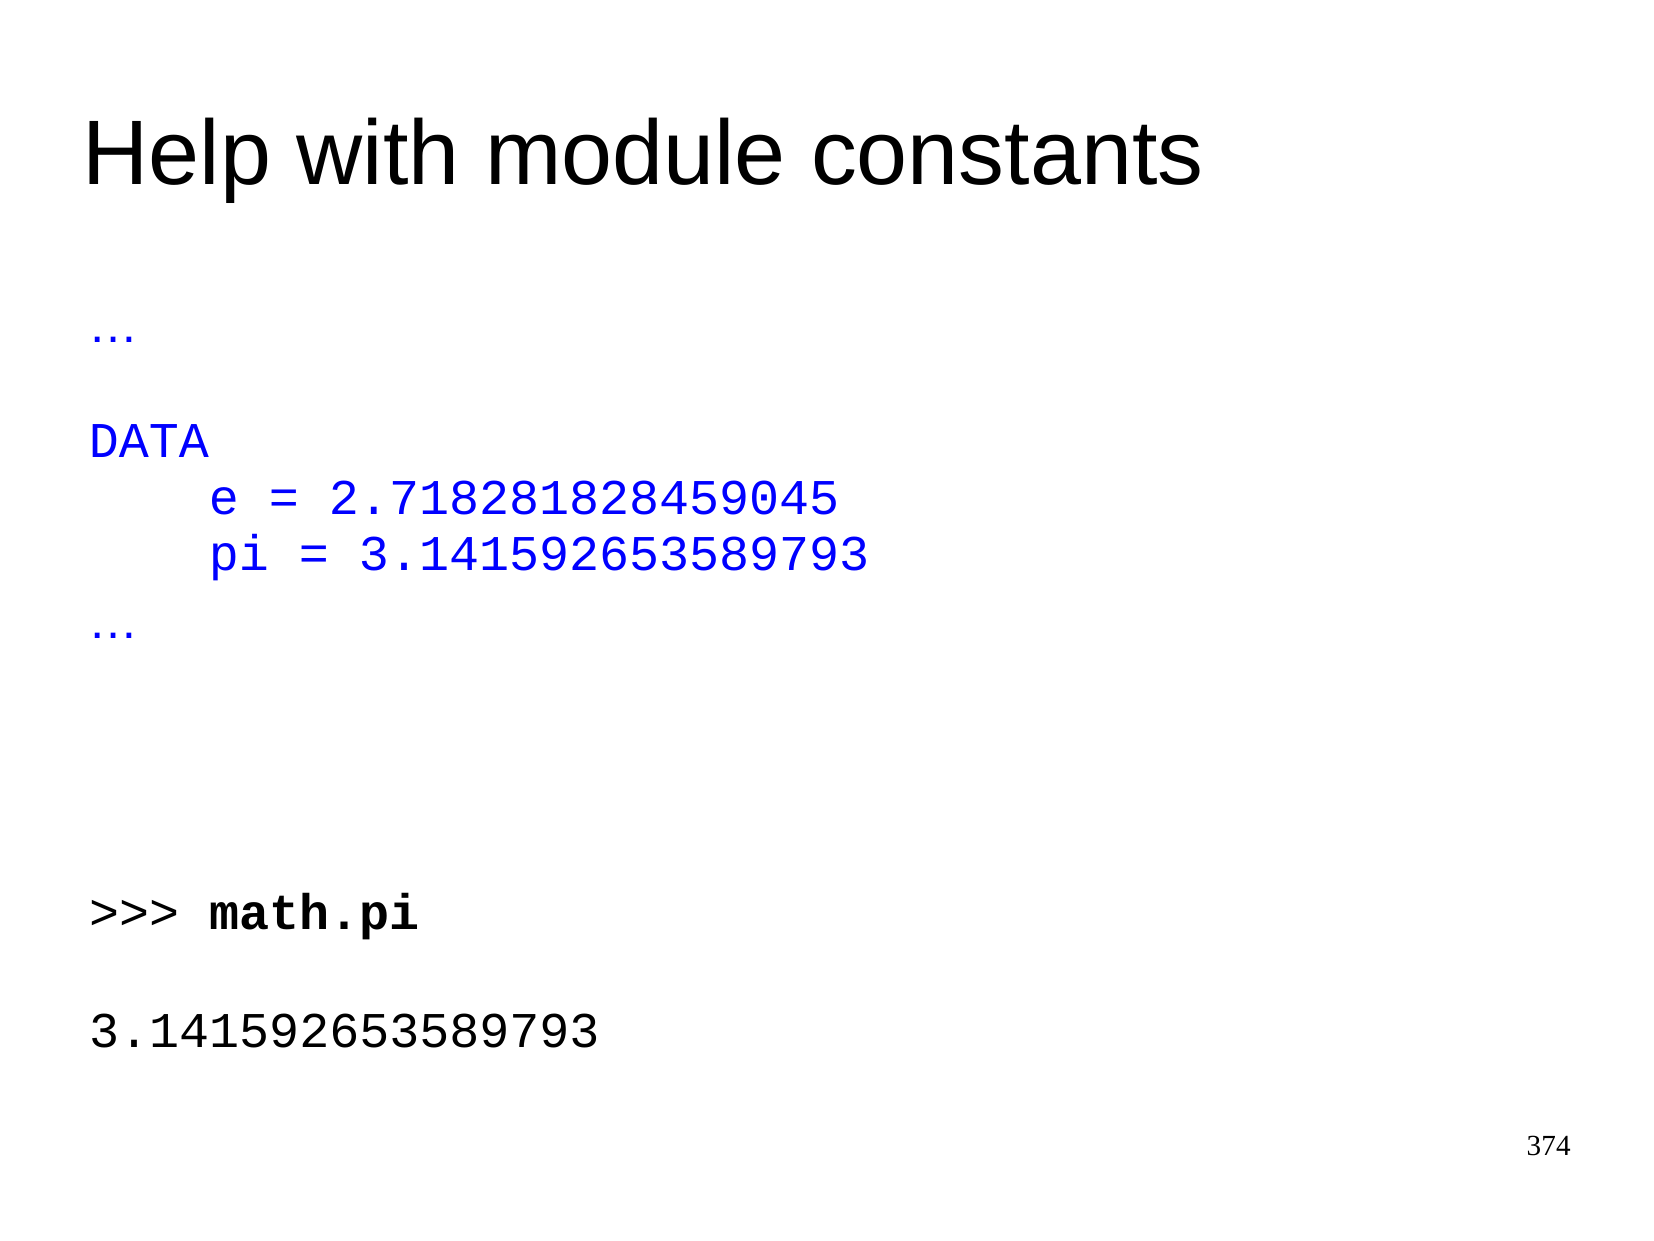

# Help with module constants
…
DATA
 e = 2.718281828459045
 pi = 3.141592653589793
…
>>>
math.pi
3.141592653589793
374